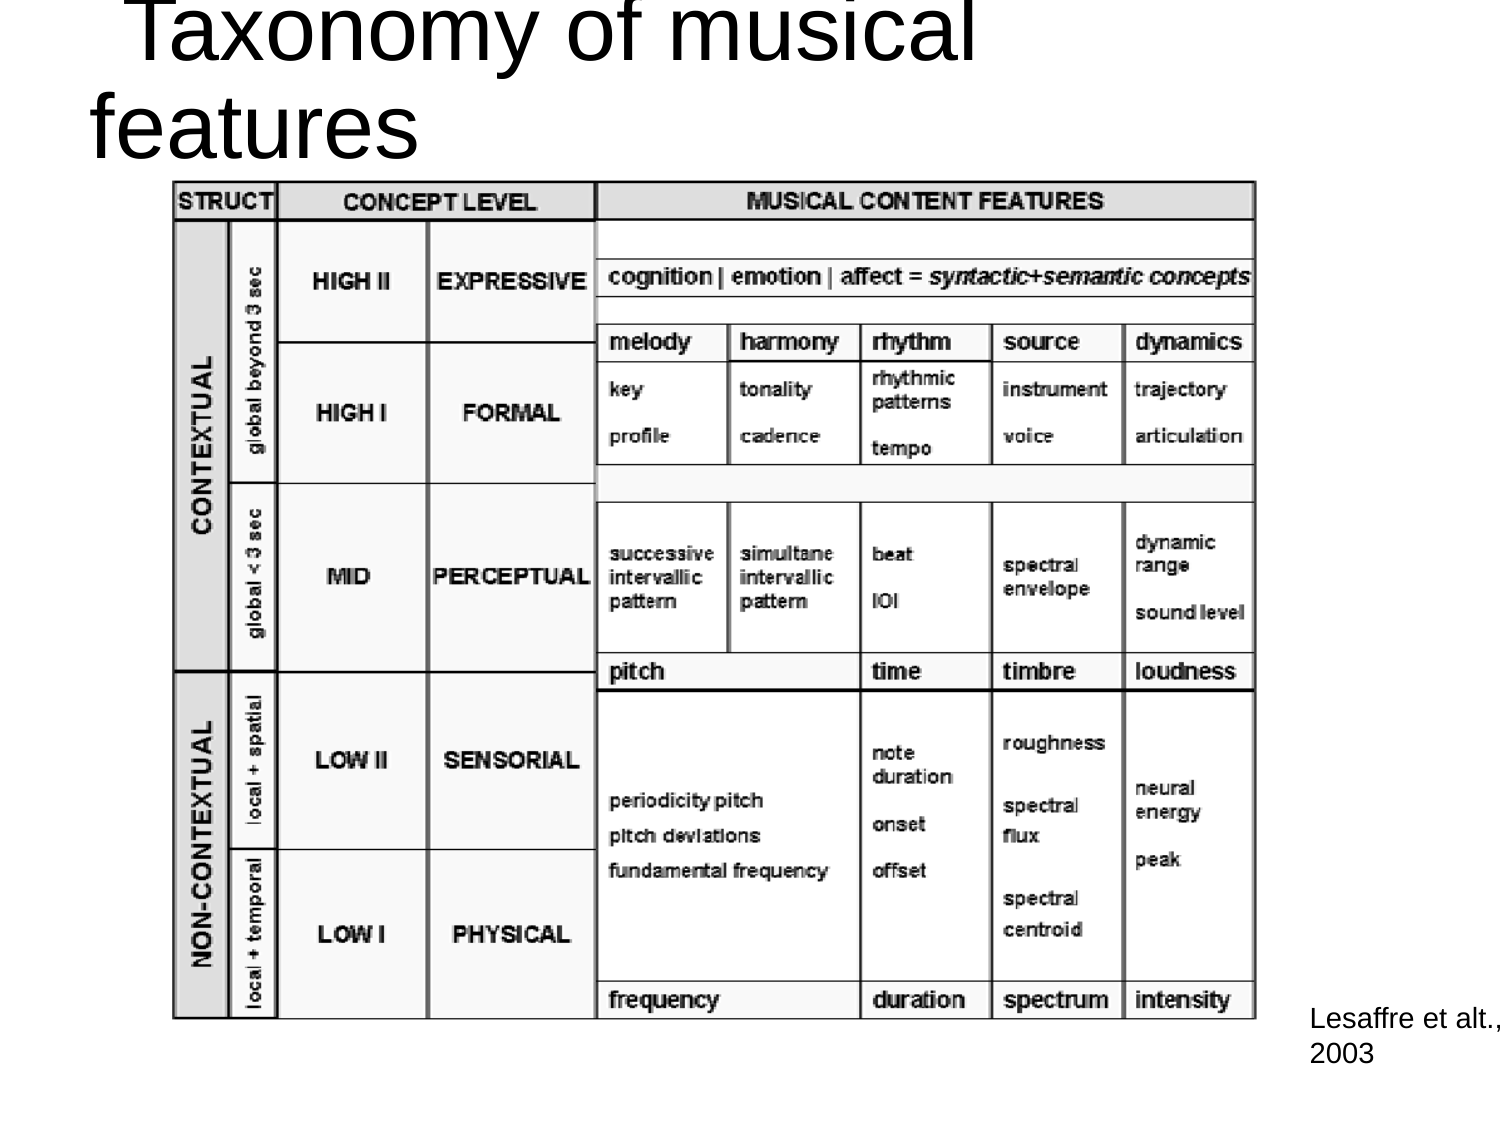

# Taxonomy of musical features
Lesaffre et alt.,
2003